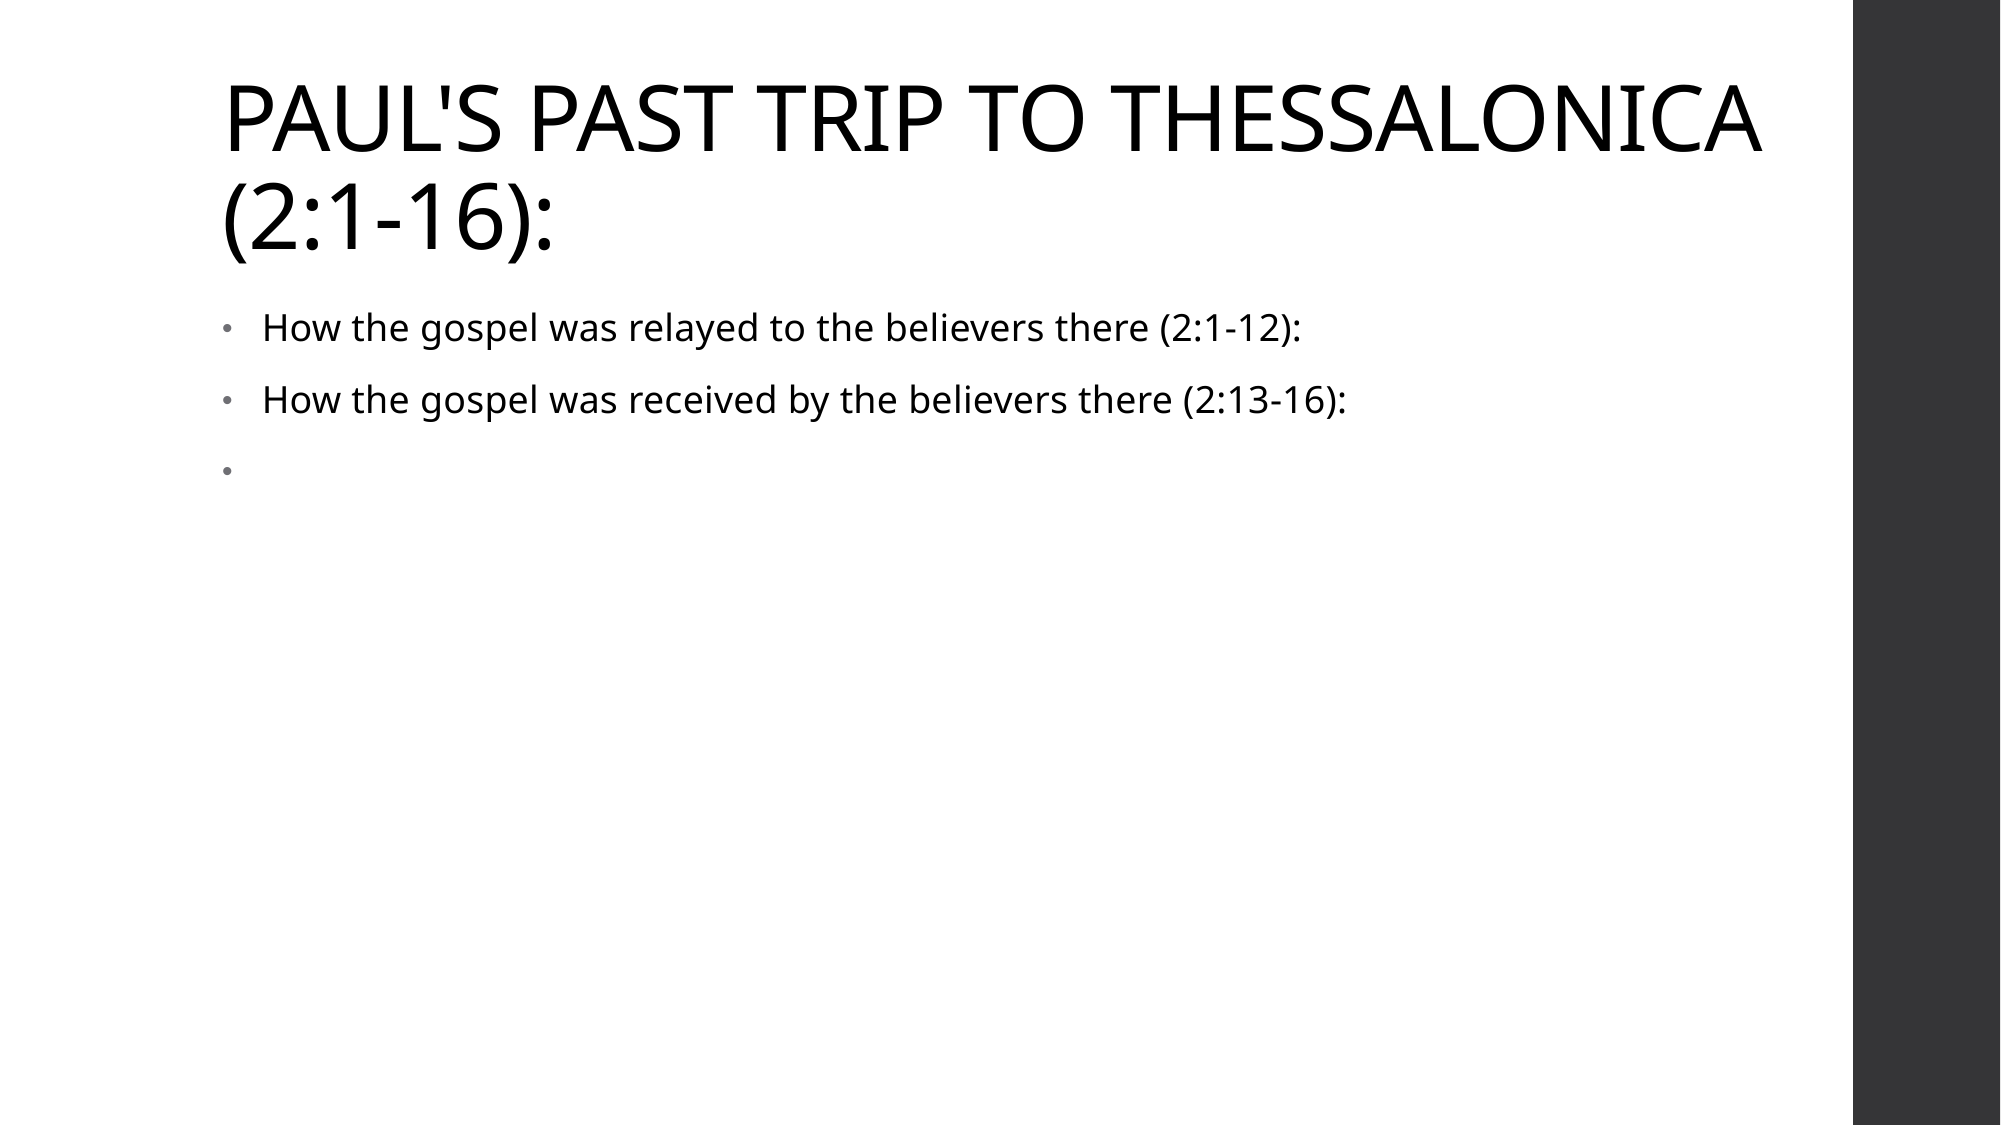

# PAUL'S PAST TRIP TO THESSALONICA (2:1-16):
 How the gospel was relayed to the believers there (2:1-12):
 How the gospel was received by the believers there (2:13-16):